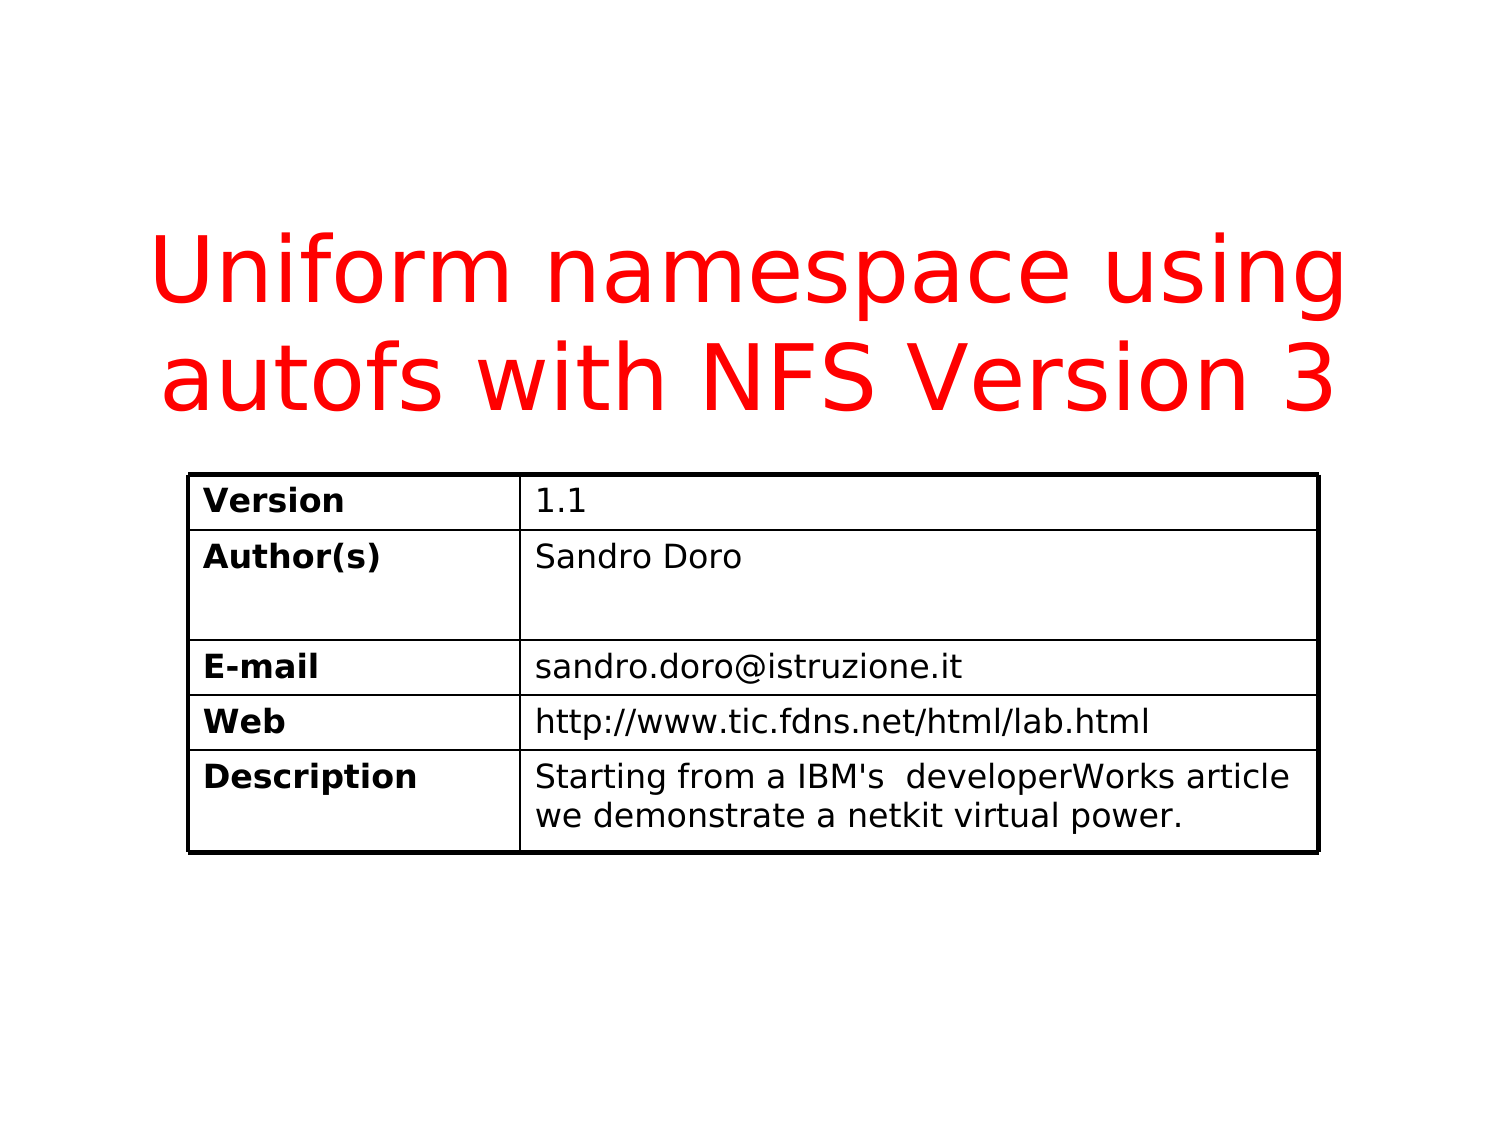

# Uniform namespace using autofs with NFS Version 3
Version
1.1
Author(s)
Sandro Doro
E-mail
sandro.doro@istruzione.it
Web
http://www.tic.fdns.net/html/lab.html
Description
Starting from a IBM's developerWorks article we demonstrate a netkit virtual power.